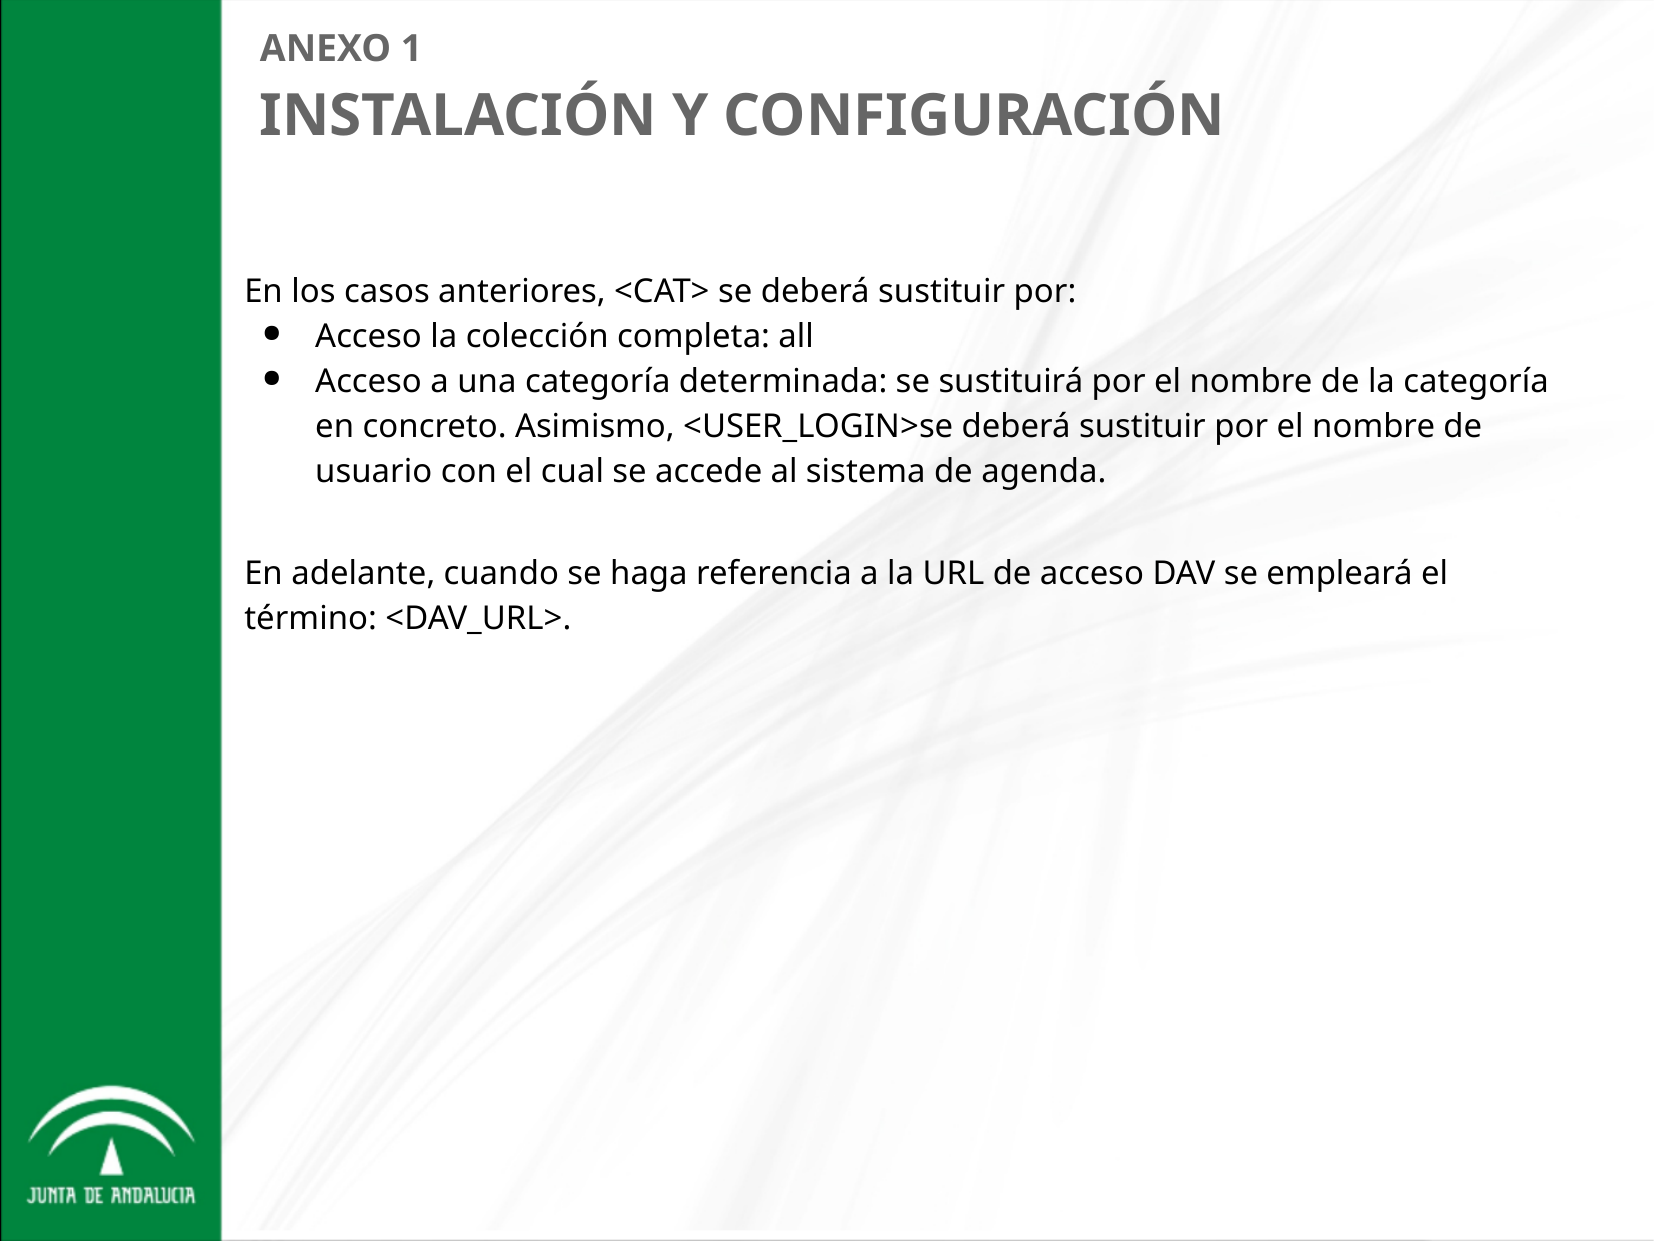

# ANEXO 1 INSTALACIÓN Y CONFIGURACIÓN
En los casos anteriores, <CAT> se deberá sustituir por:
Acceso la colección completa: all
Acceso a una categoría determinada: se sustituirá por el nombre de la categoría en concreto. Asimismo, <USER_LOGIN>se deberá sustituir por el nombre de usuario con el cual se accede al sistema de agenda.
En adelante, cuando se haga referencia a la URL de acceso DAV se empleará el término: <DAV_URL>.